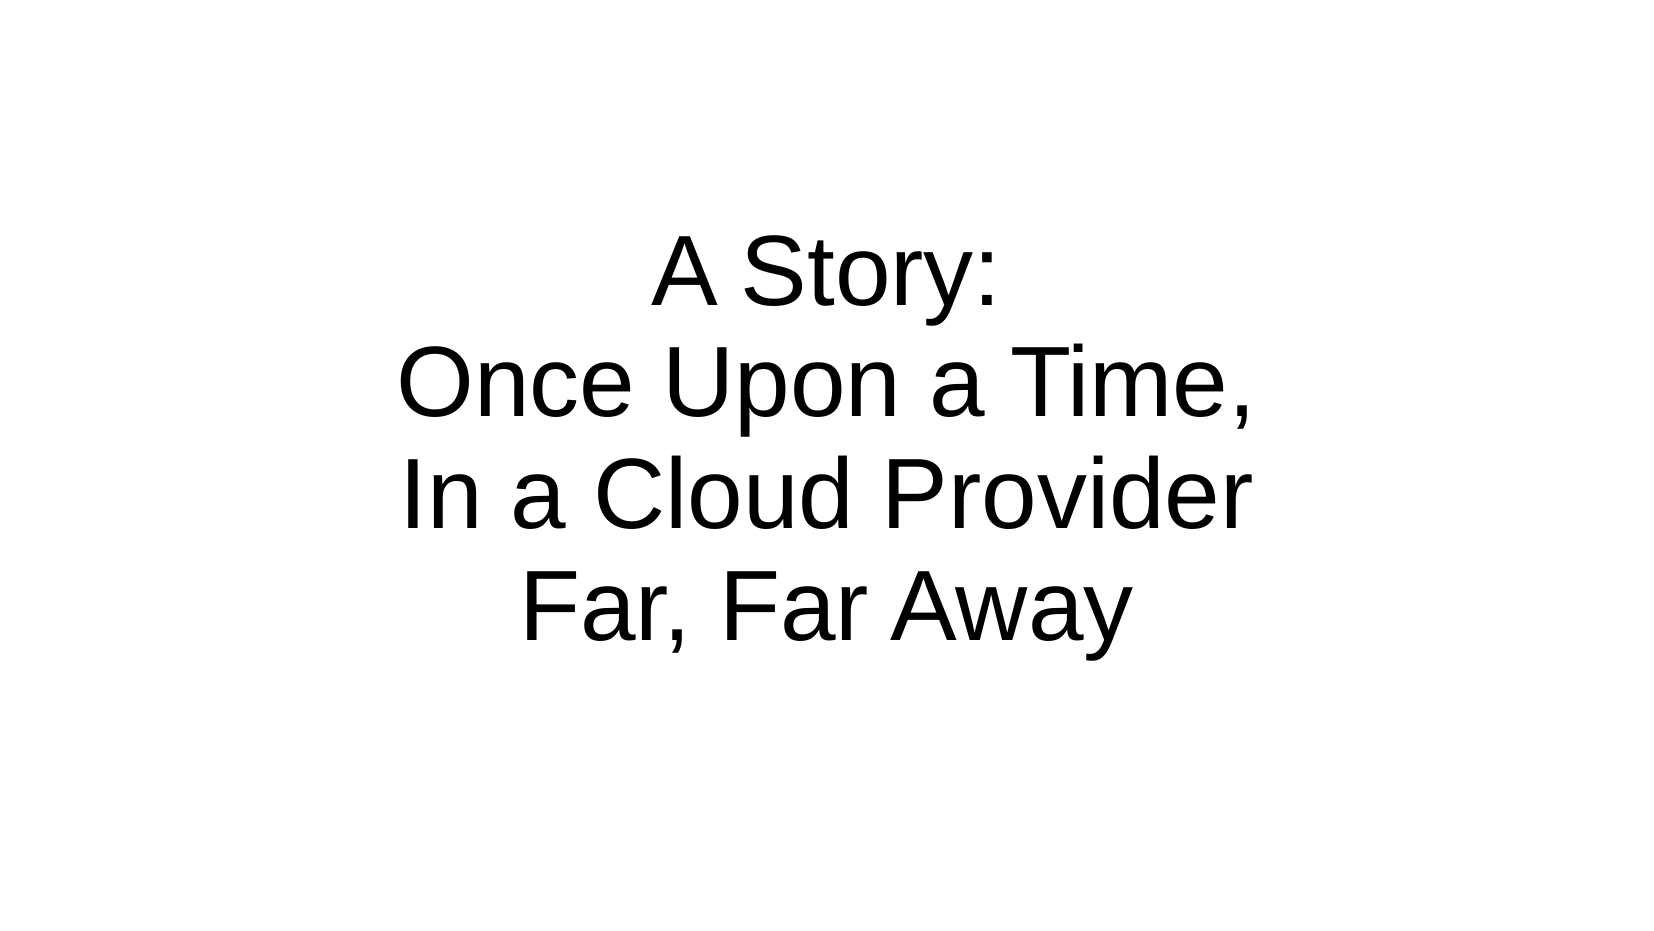

A Story:
Once Upon a Time,
In a Cloud Provider
Far, Far Away